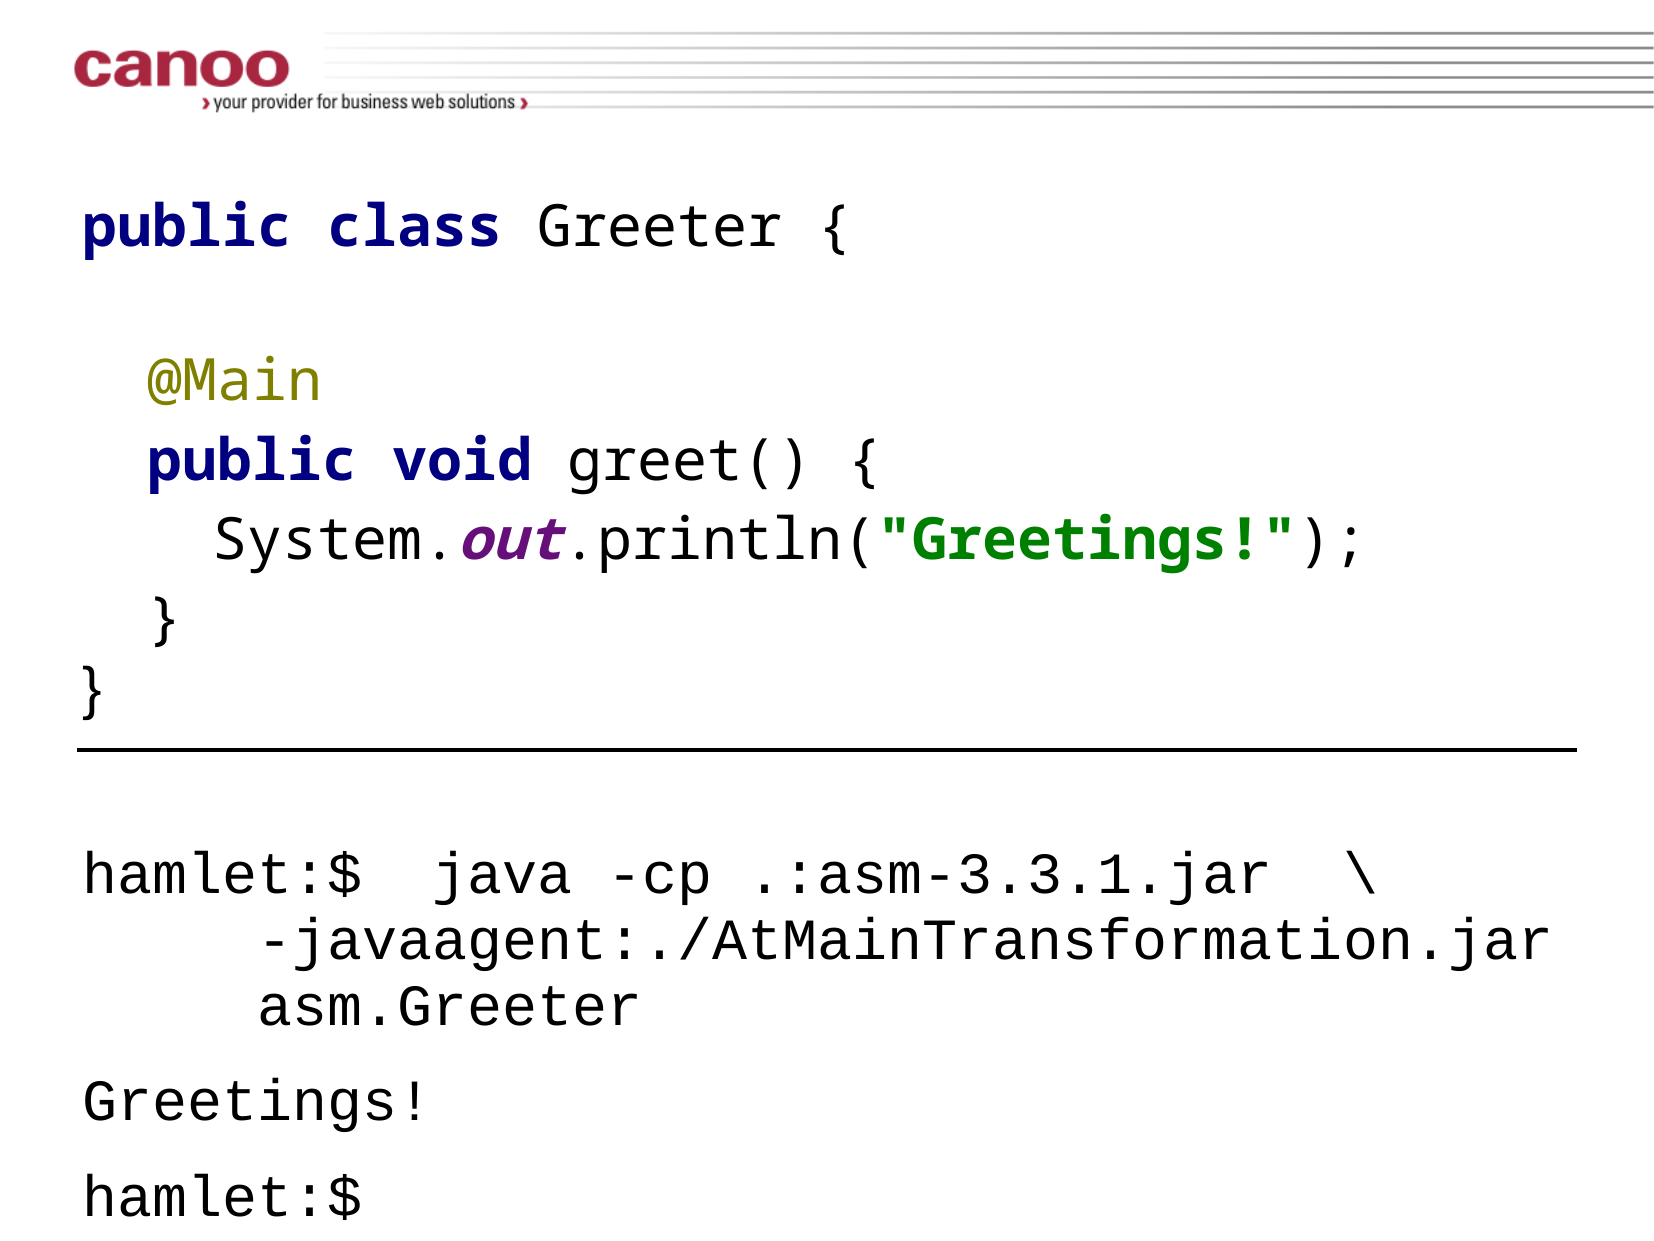

# public class Greeter {
 @Main
 public void greet() {
 System.out.println("Greetings!");
 }
}
hamlet:$ java -cp .:asm-3.3.1.jar \
 -javaagent:./AtMainTransformation.jar asm.Greeter
Greetings!
hamlet:$